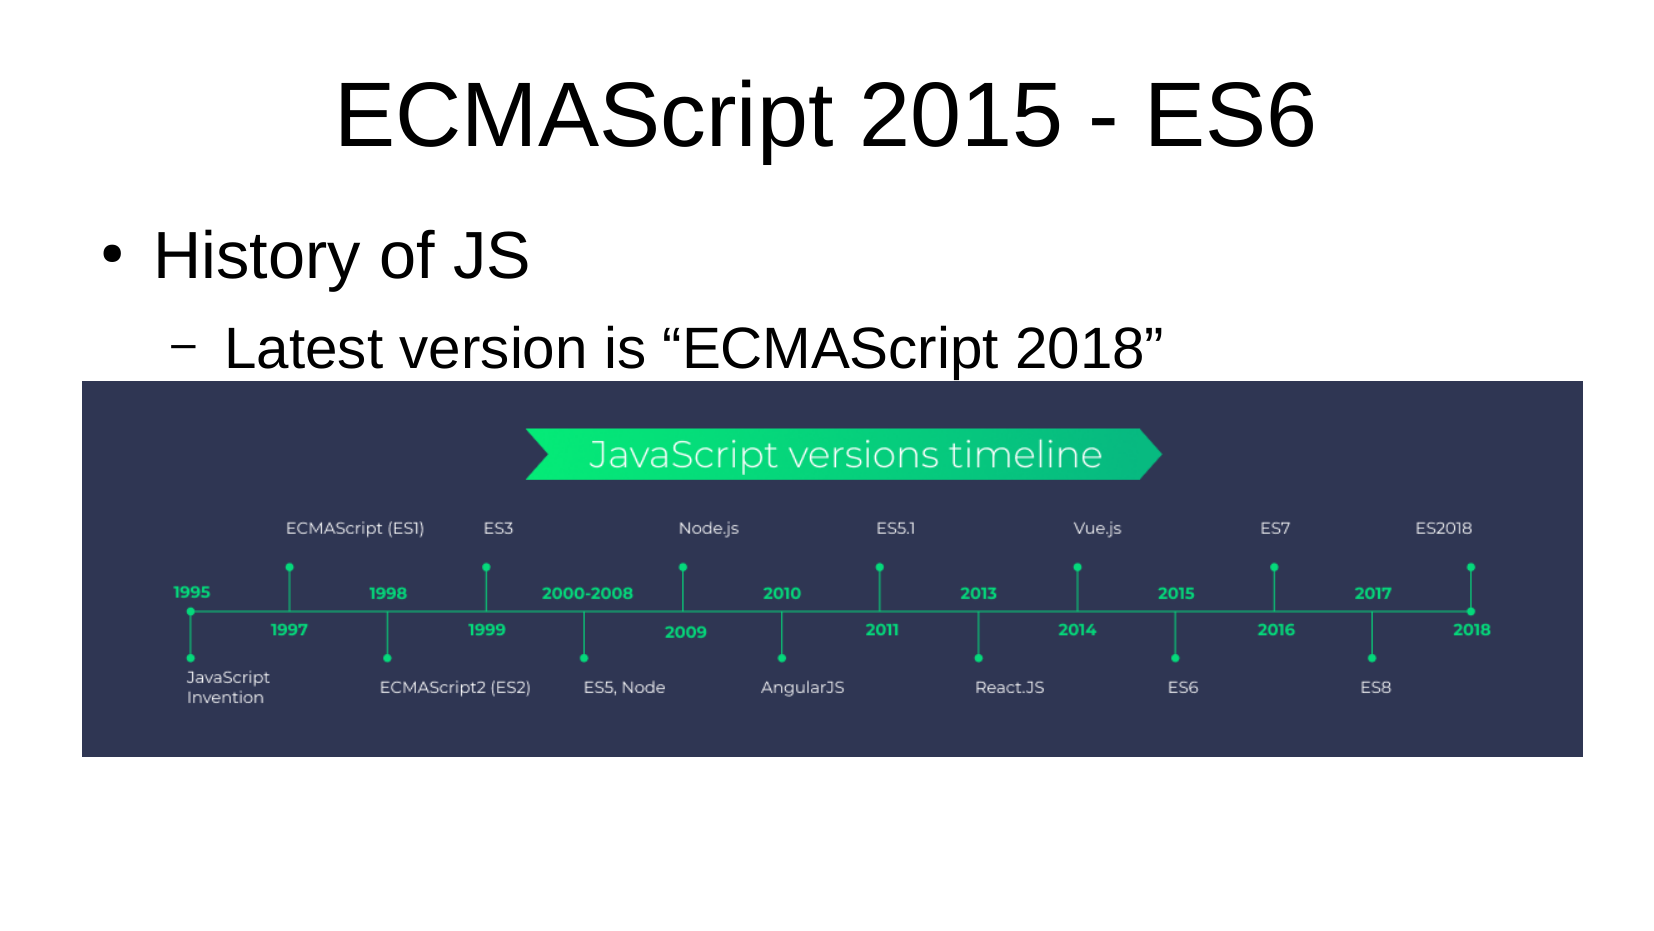

# ECMAScript 2015 - ES6
History of JS
Latest version is “ECMAScript 2018”